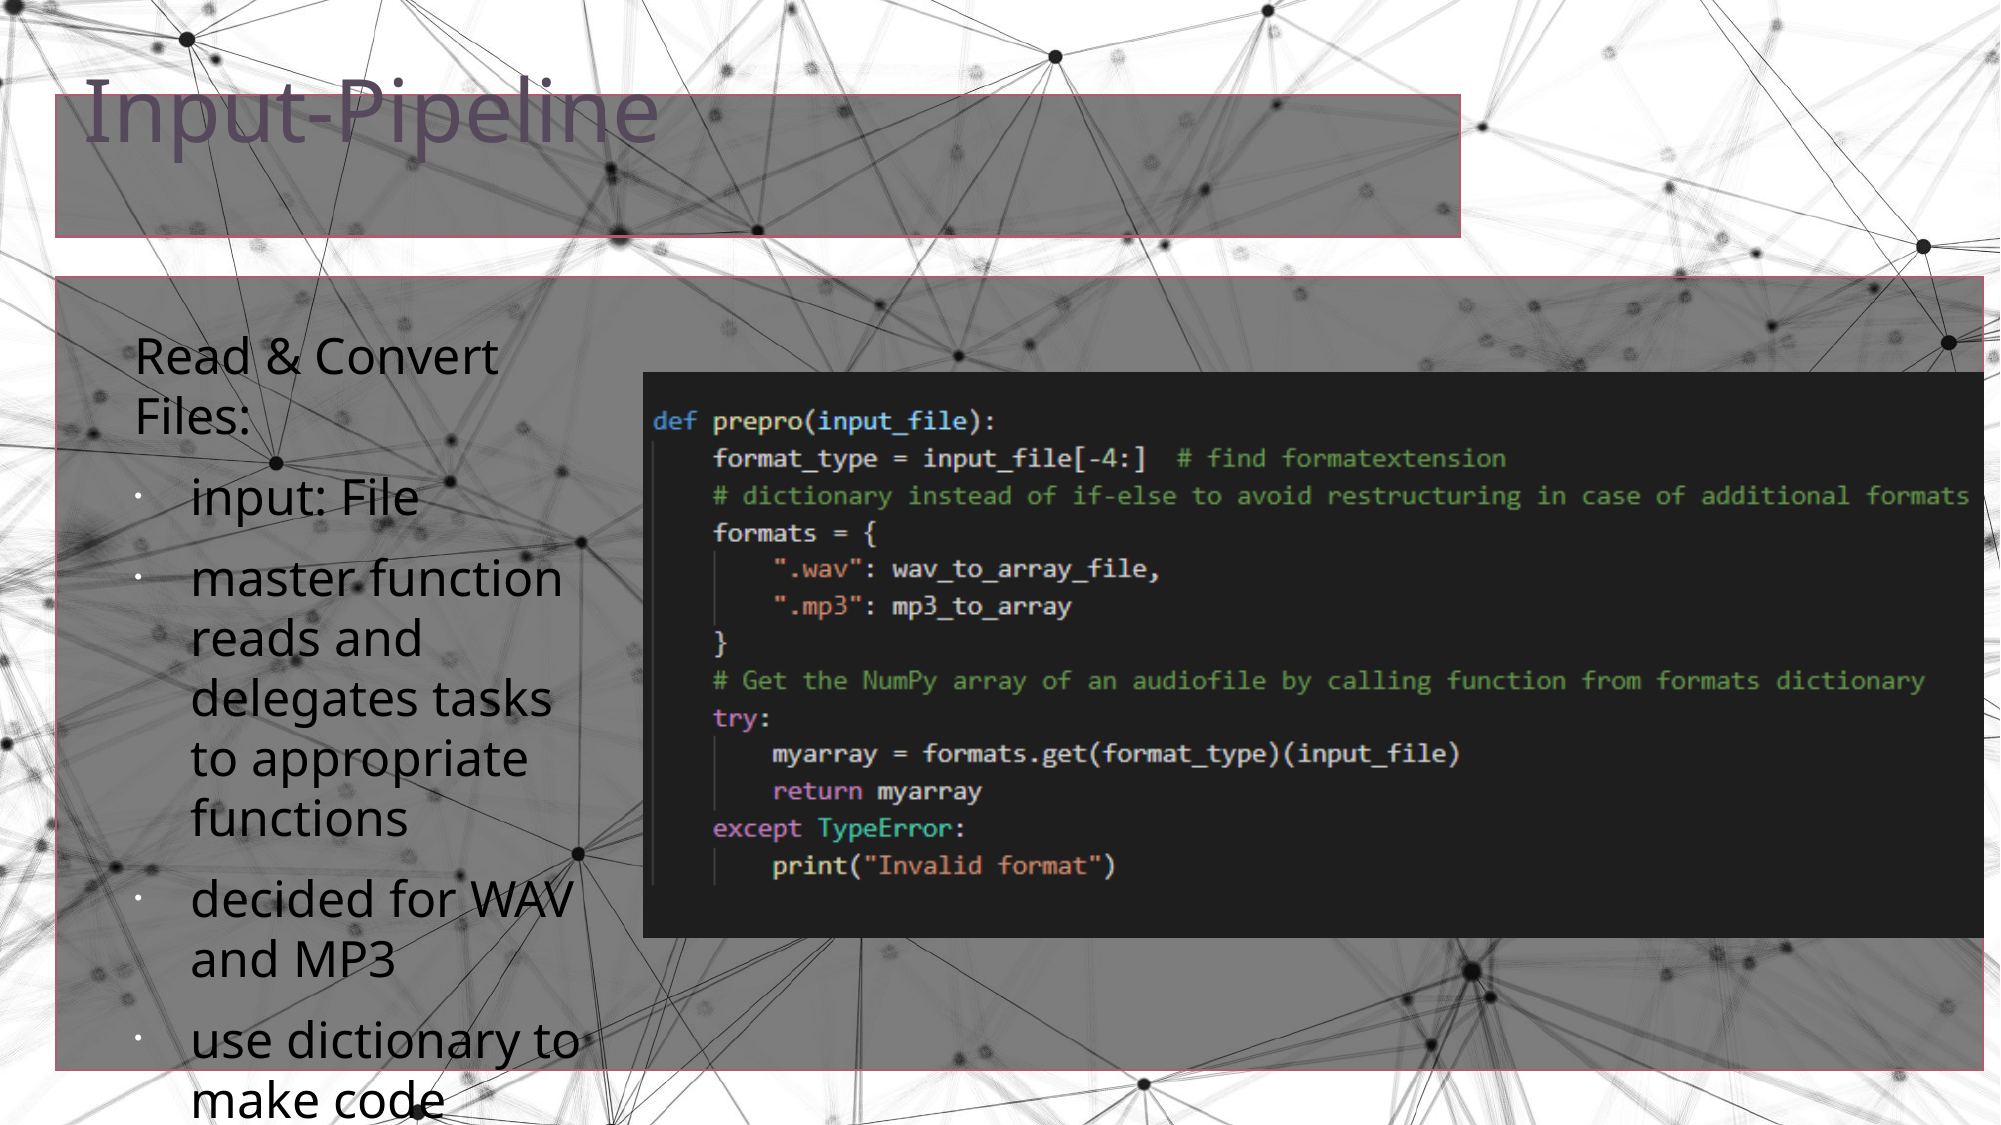

# Input-Pipeline
Read & Convert Files:
input: File
master function reads and delegates tasks to appropriate functions
decided for WAV and MP3
use dictionary to make code easily extendable
return: array